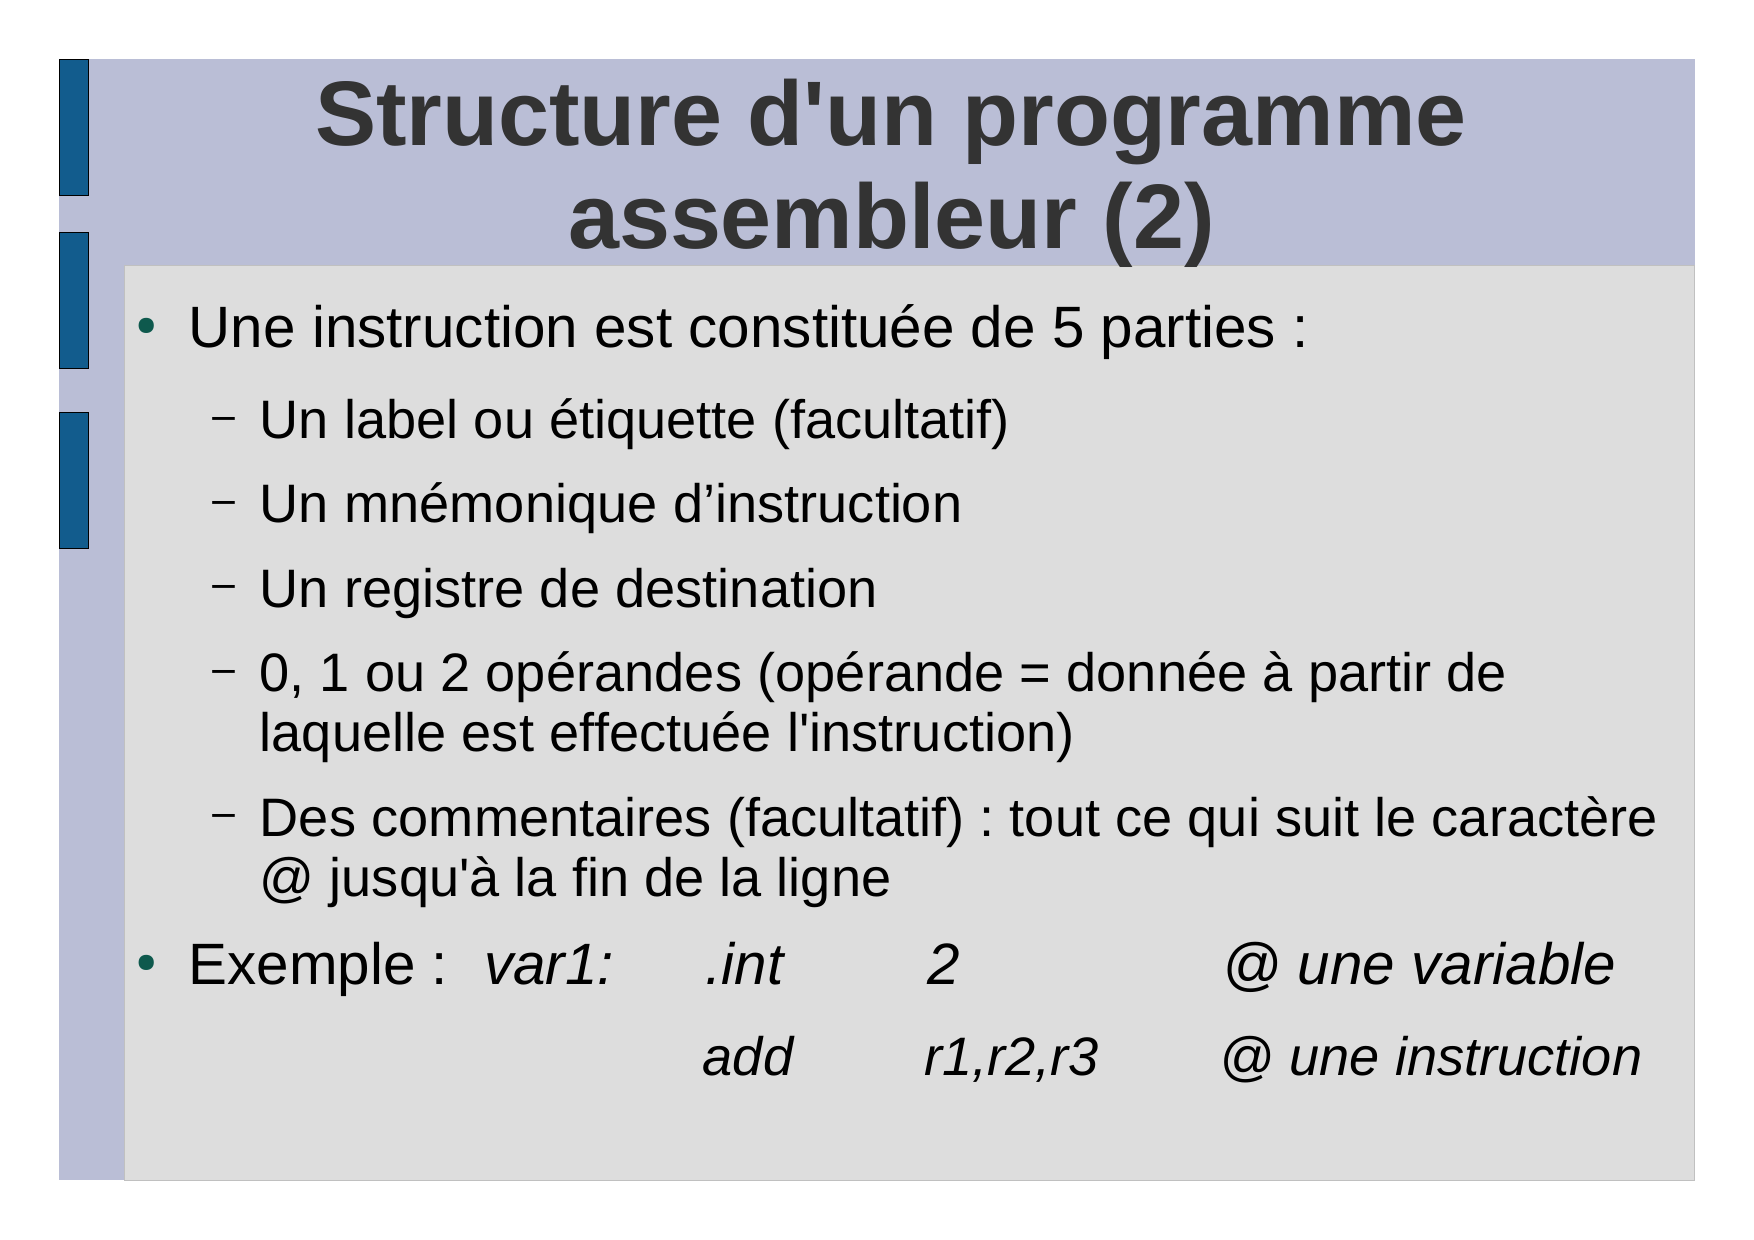

# Structure d'un programme assembleur (2)
Une instruction est constituée de 5 parties :
Un label ou étiquette (facultatif)
Un mnémonique d’instruction
Un registre de destination
0, 1 ou 2 opérandes (opérande = donnée à partir de laquelle est effectuée l'instruction)
Des commentaires (facultatif) : tout ce qui suit le caractère @ jusqu'à la fin de la ligne
Exemple : 	var1: 	.int 	2 	@ une variable
 					add 	r1,r2,r3 	@ une instruction